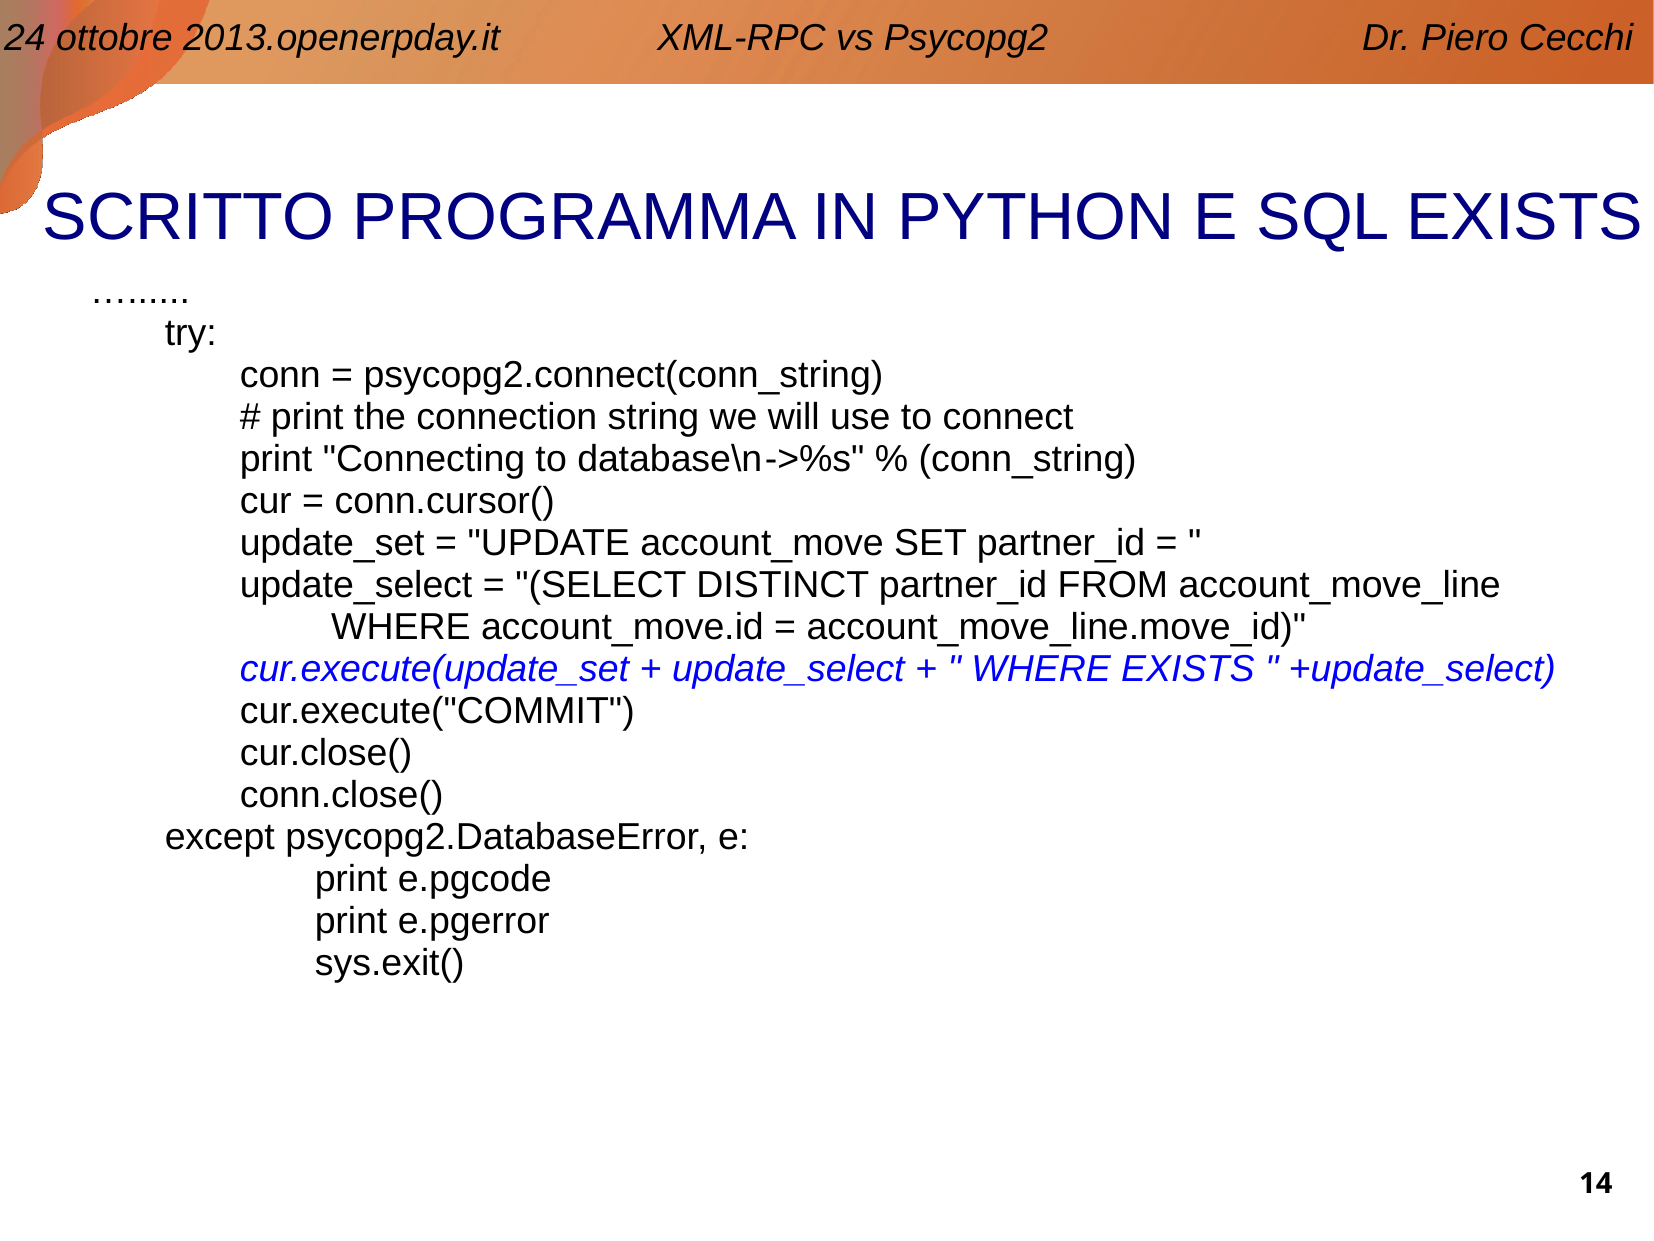

# SCRITTO PROGRAMMA IN PYTHON E SQL EXISTS
…......
	try:
		conn = psycopg2.connect(conn_string)
		# print the connection string we will use to connect
		print "Connecting to database\n	->%s" % (conn_string)
		cur = conn.cursor()
		update_set = "UPDATE account_move SET partner_id = "
		update_select = "(SELECT DISTINCT partner_id FROM account_move_line
 WHERE account_move.id = account_move_line.move_id)"
		cur.execute(update_set + update_select + " WHERE EXISTS " +update_select)
		cur.execute("COMMIT")
		cur.close()
		conn.close()
	except psycopg2.DatabaseError, e:
			print e.pgcode
			print e.pgerror
			sys.exit()